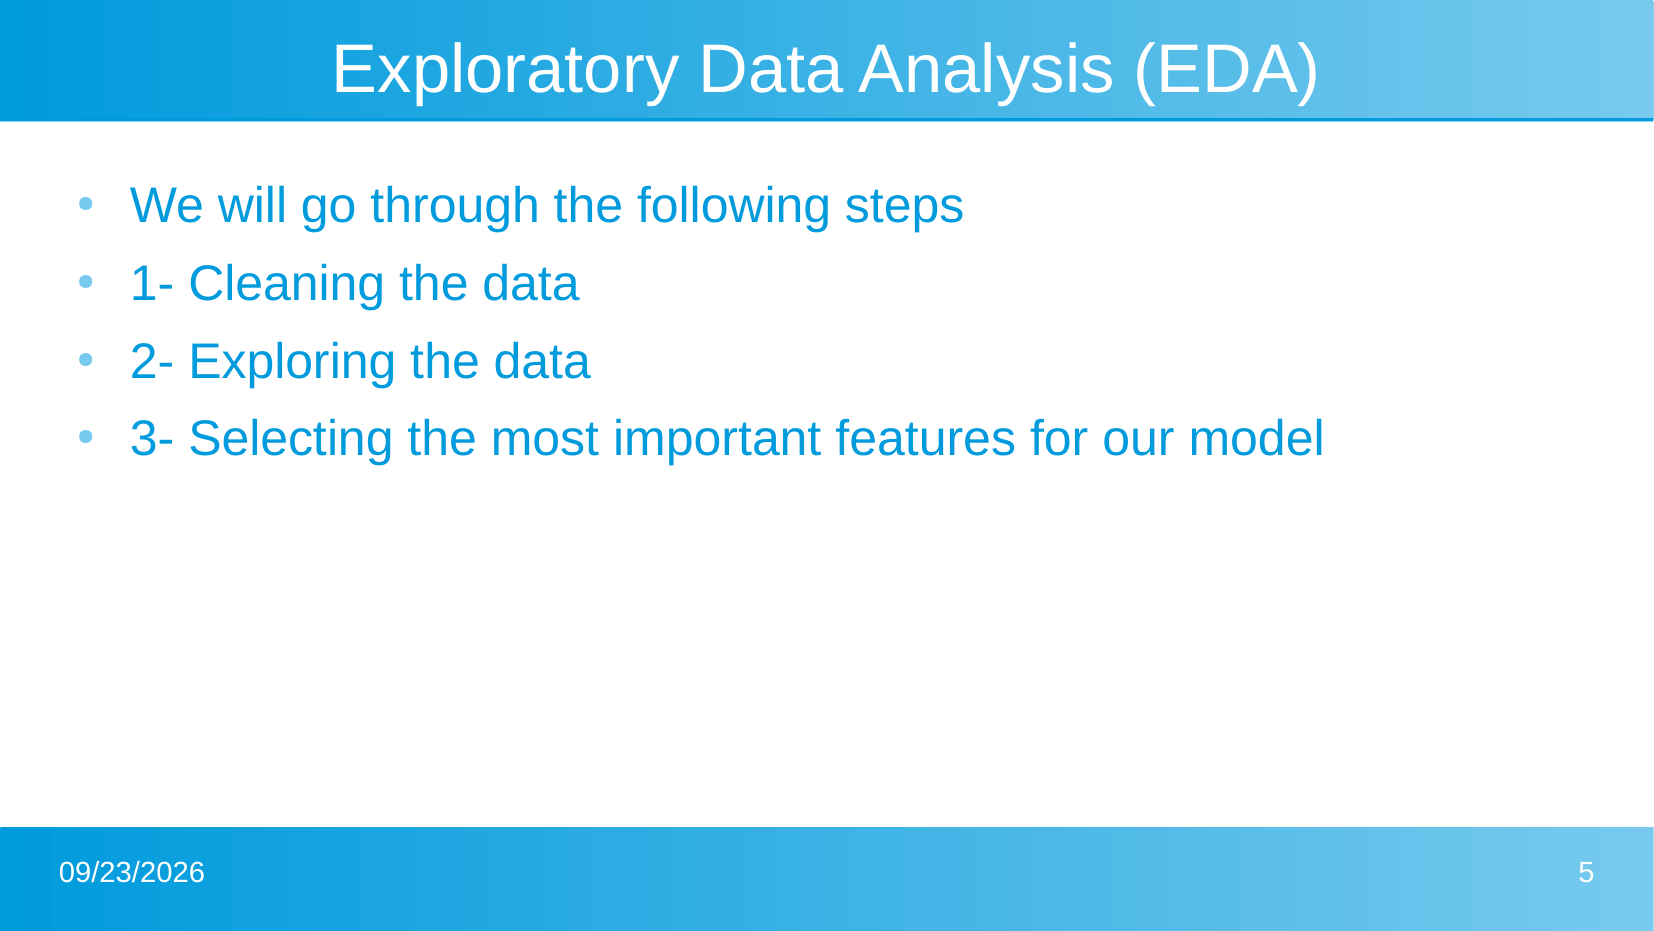

# Exploratory Data Analysis (EDA)
We will go through the following steps
1- Cleaning the data
2- Exploring the data
3- Selecting the most important features for our model
5